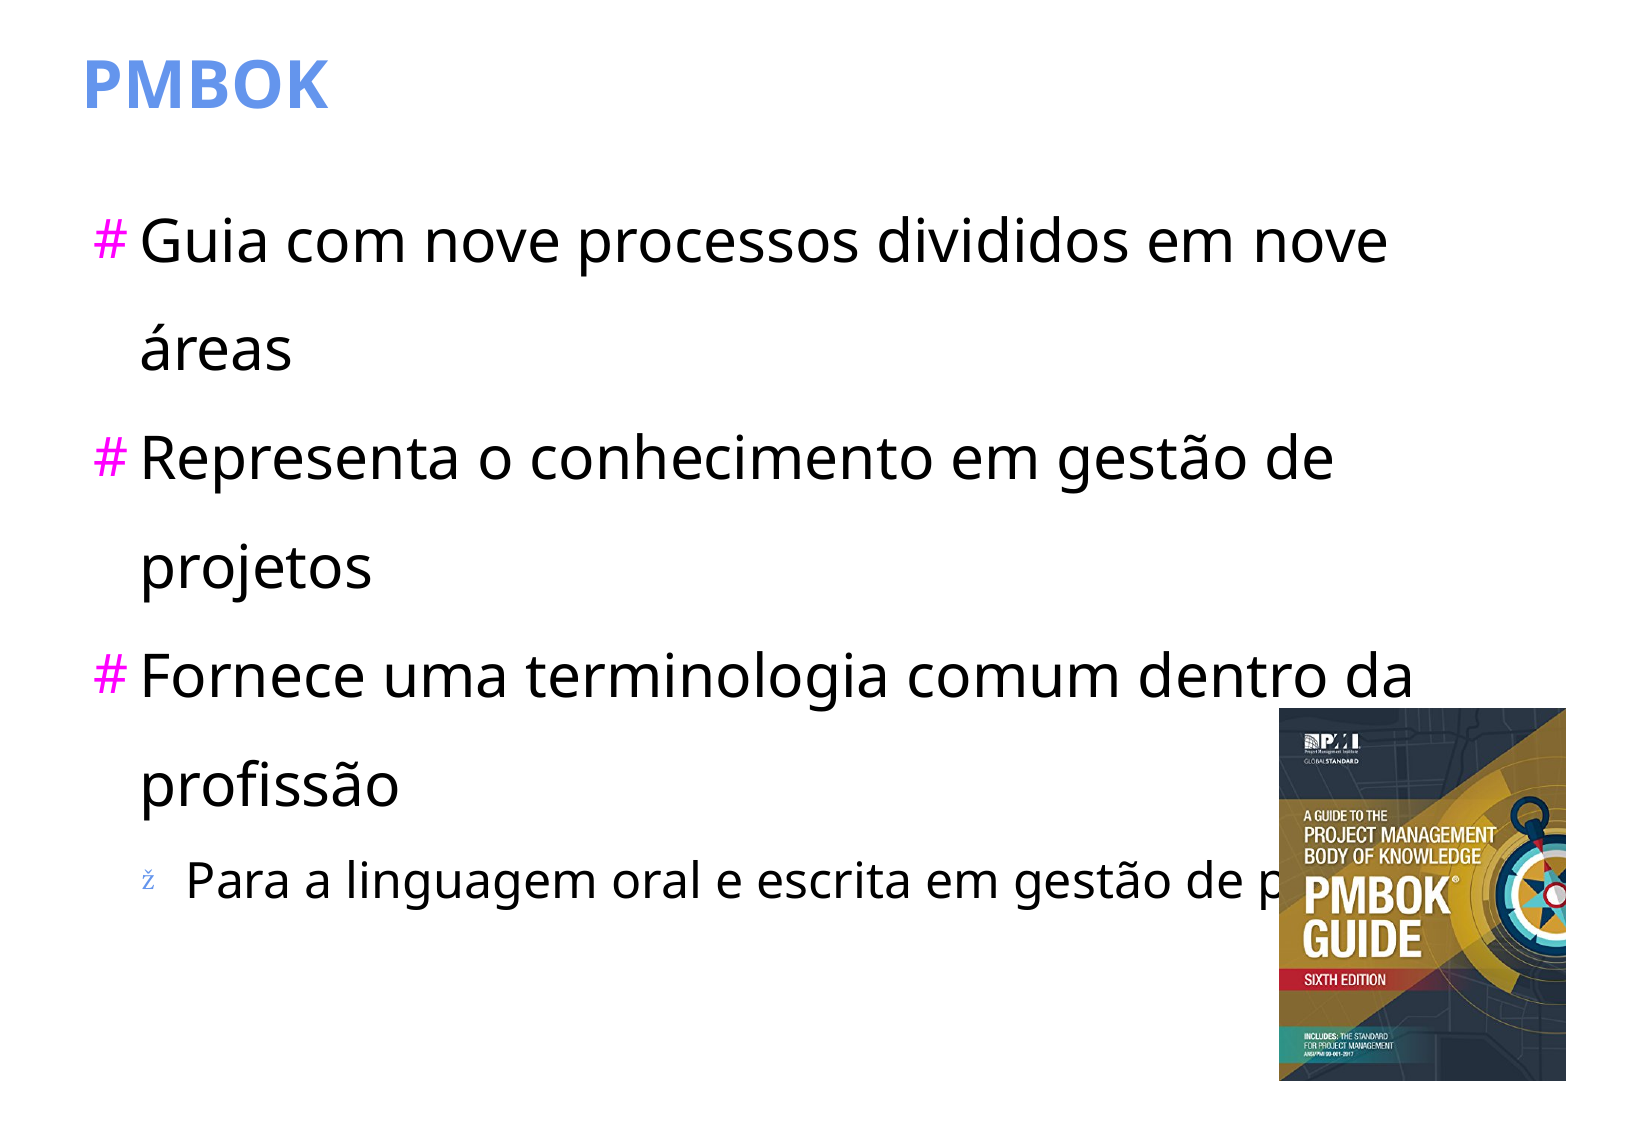

# PMBOK
Guia com nove processos divididos em nove áreas
Representa o conhecimento em gestão de projetos
Fornece uma terminologia comum dentro da profissão
Para a linguagem oral e escrita em gestão de projetos